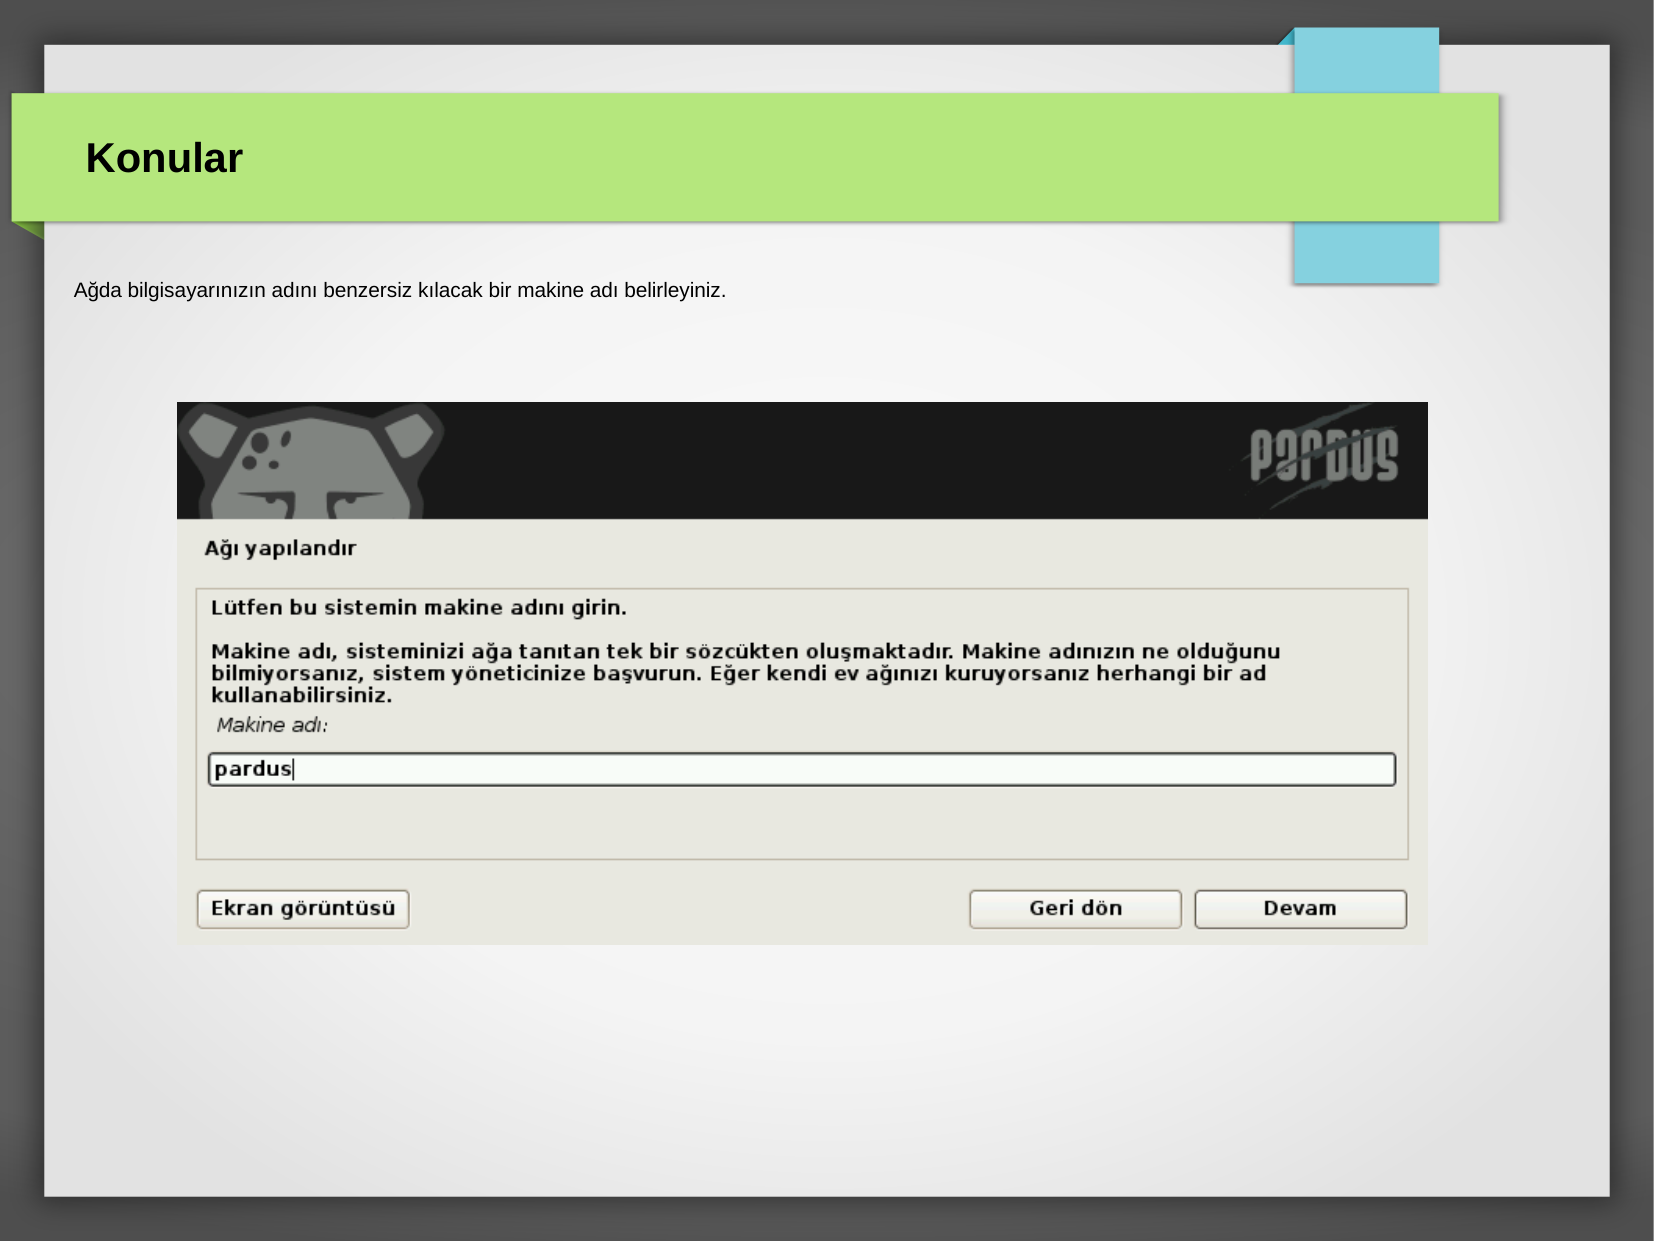

Konular
Ağda bilgisayarınızın adını benzersiz kılacak bir makine adı belirleyiniz.